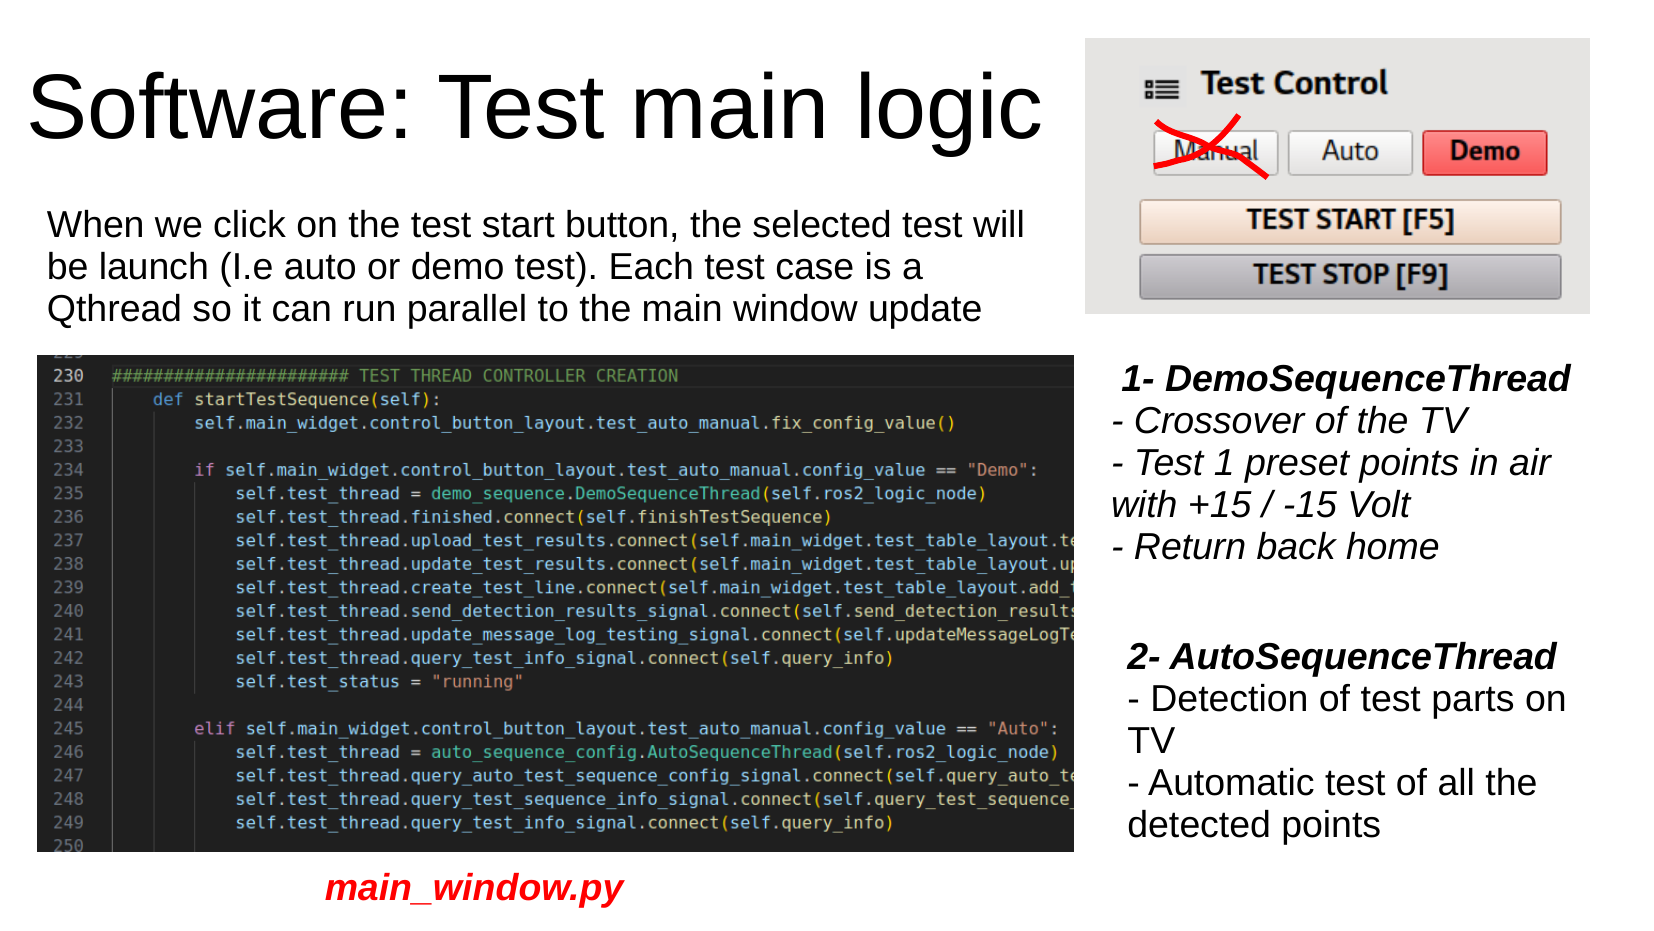

# Software: Test main logic
When we click on the test start button, the selected test will be launch (I.e auto or demo test). Each test case is a Qthread so it can run parallel to the main window update
 1- DemoSequenceThread
- Crossover of the TV
- Test 1 preset points in air with +15 / -15 Volt
- Return back home
2- AutoSequenceThread
- Detection of test parts on TV
- Automatic test of all the detected points
main_window.py